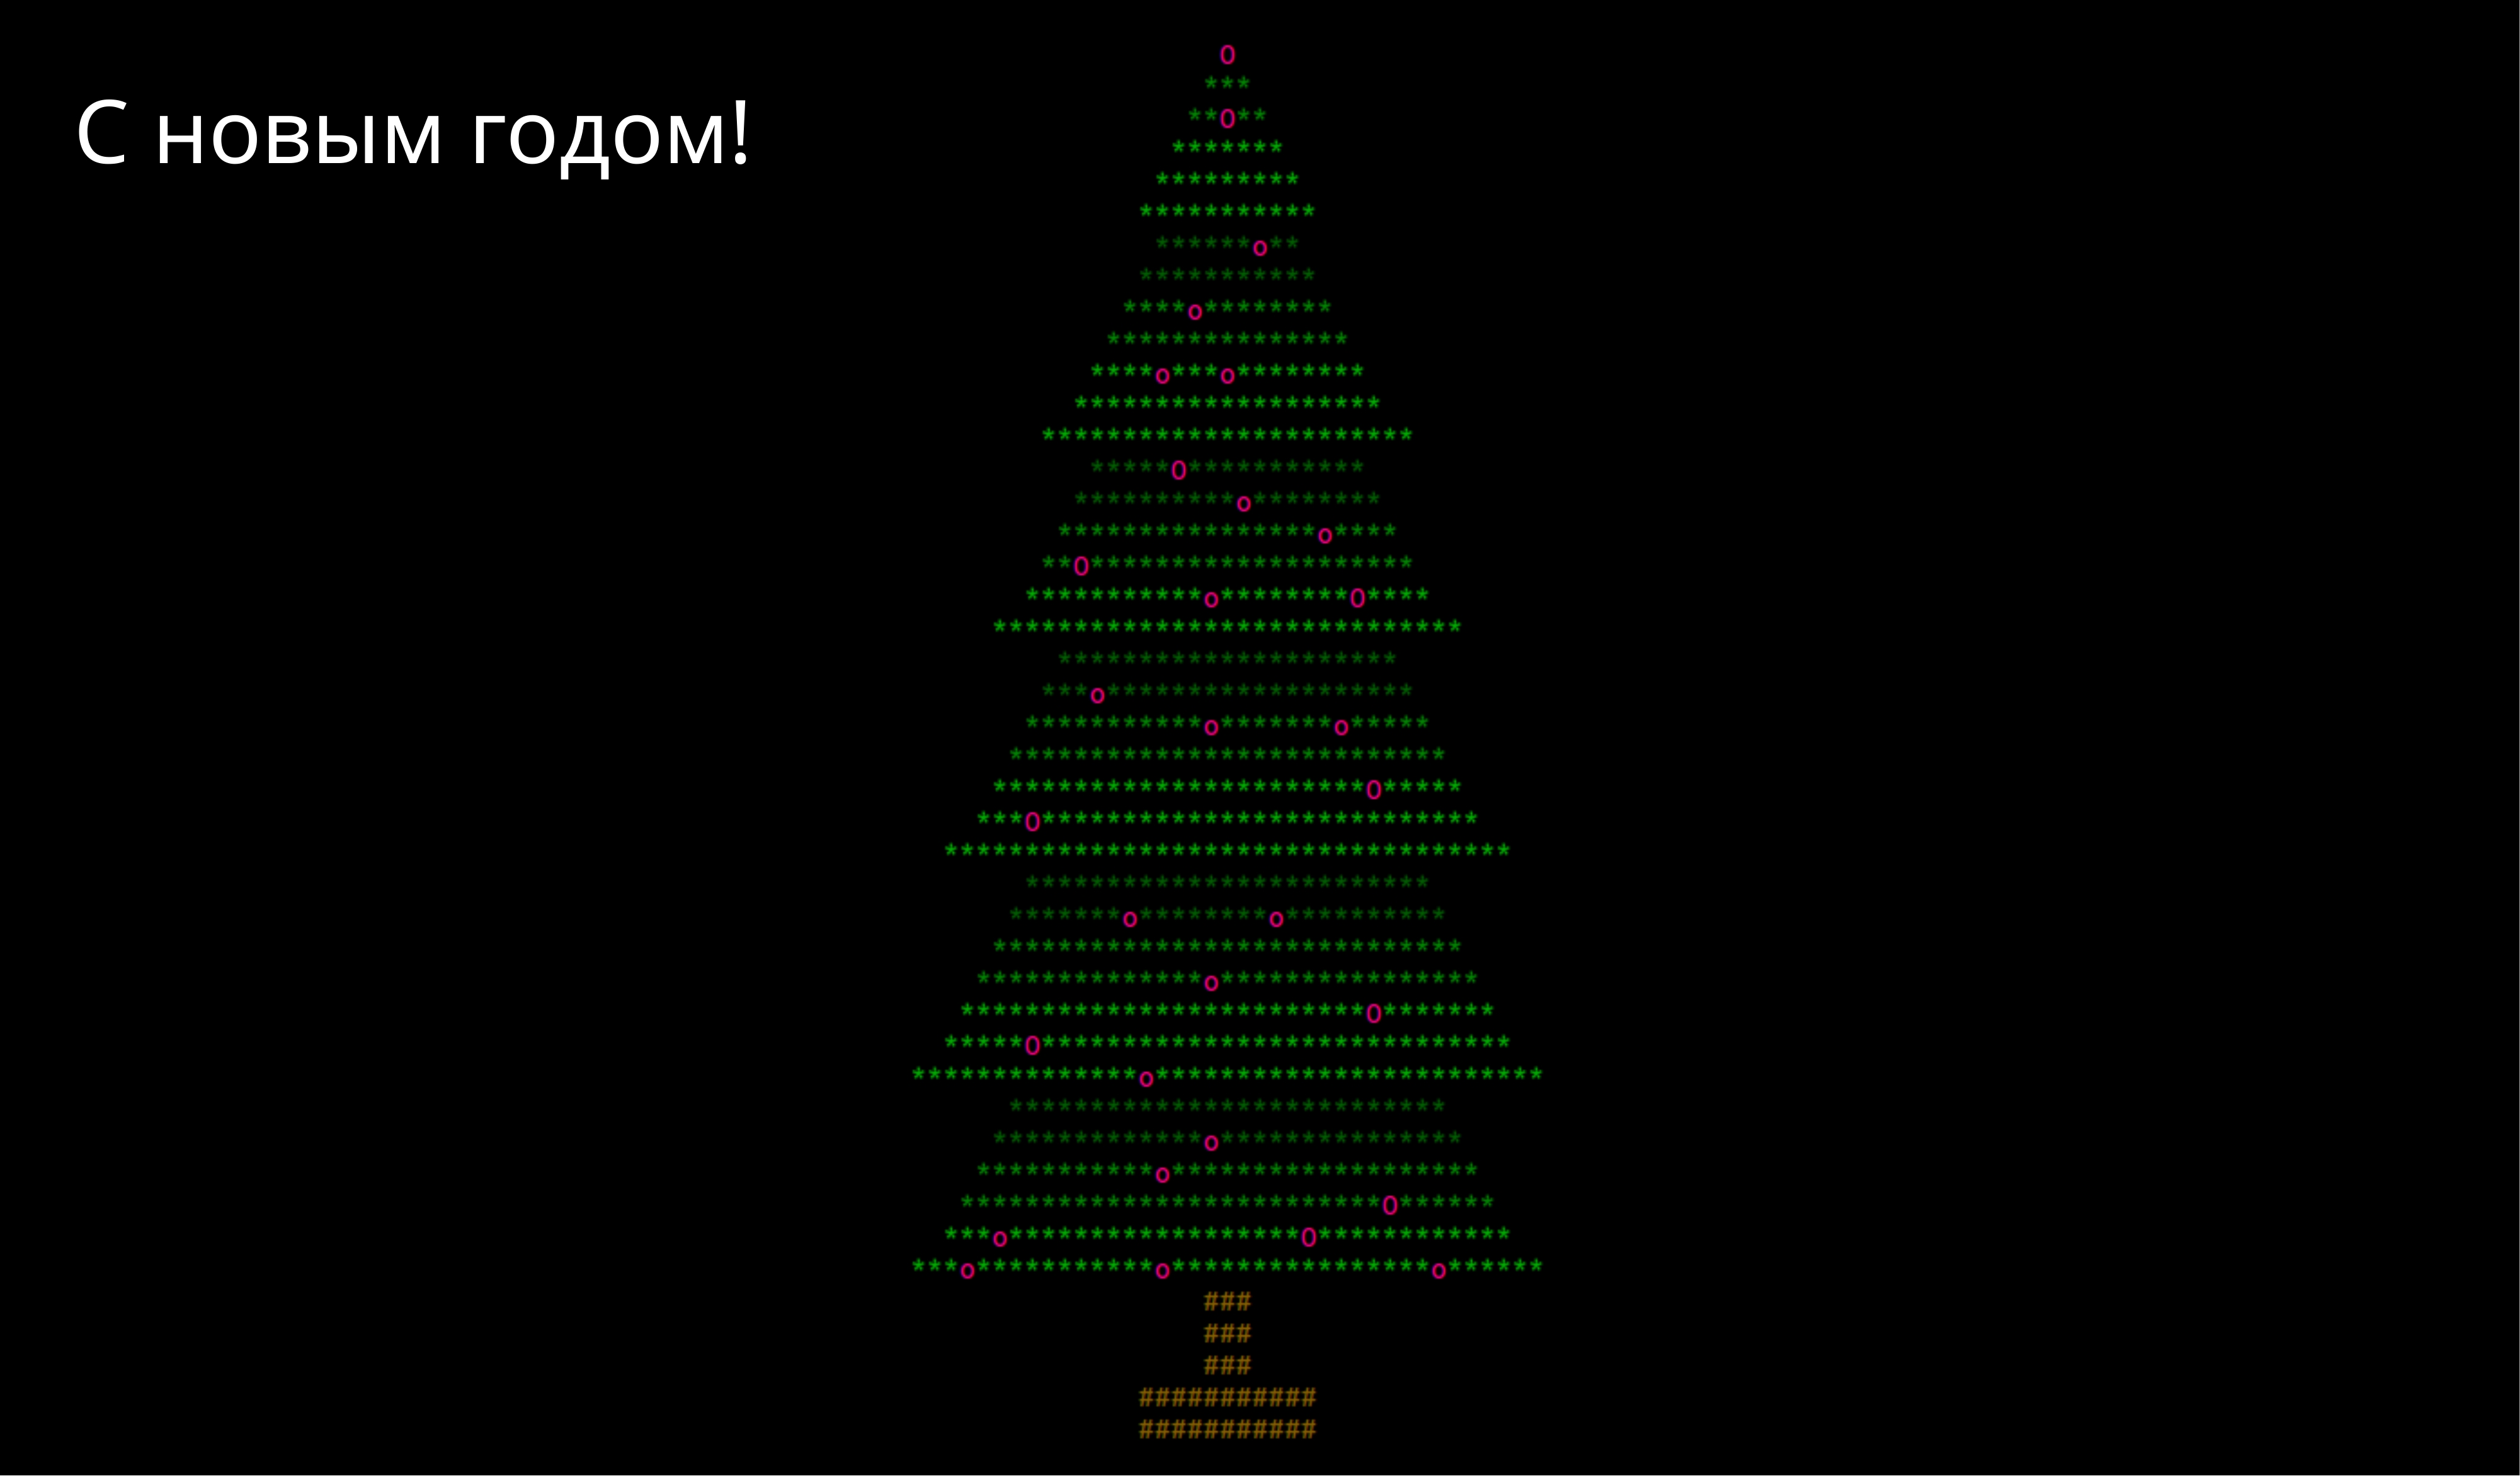

# С новым годом!
C++ на практике